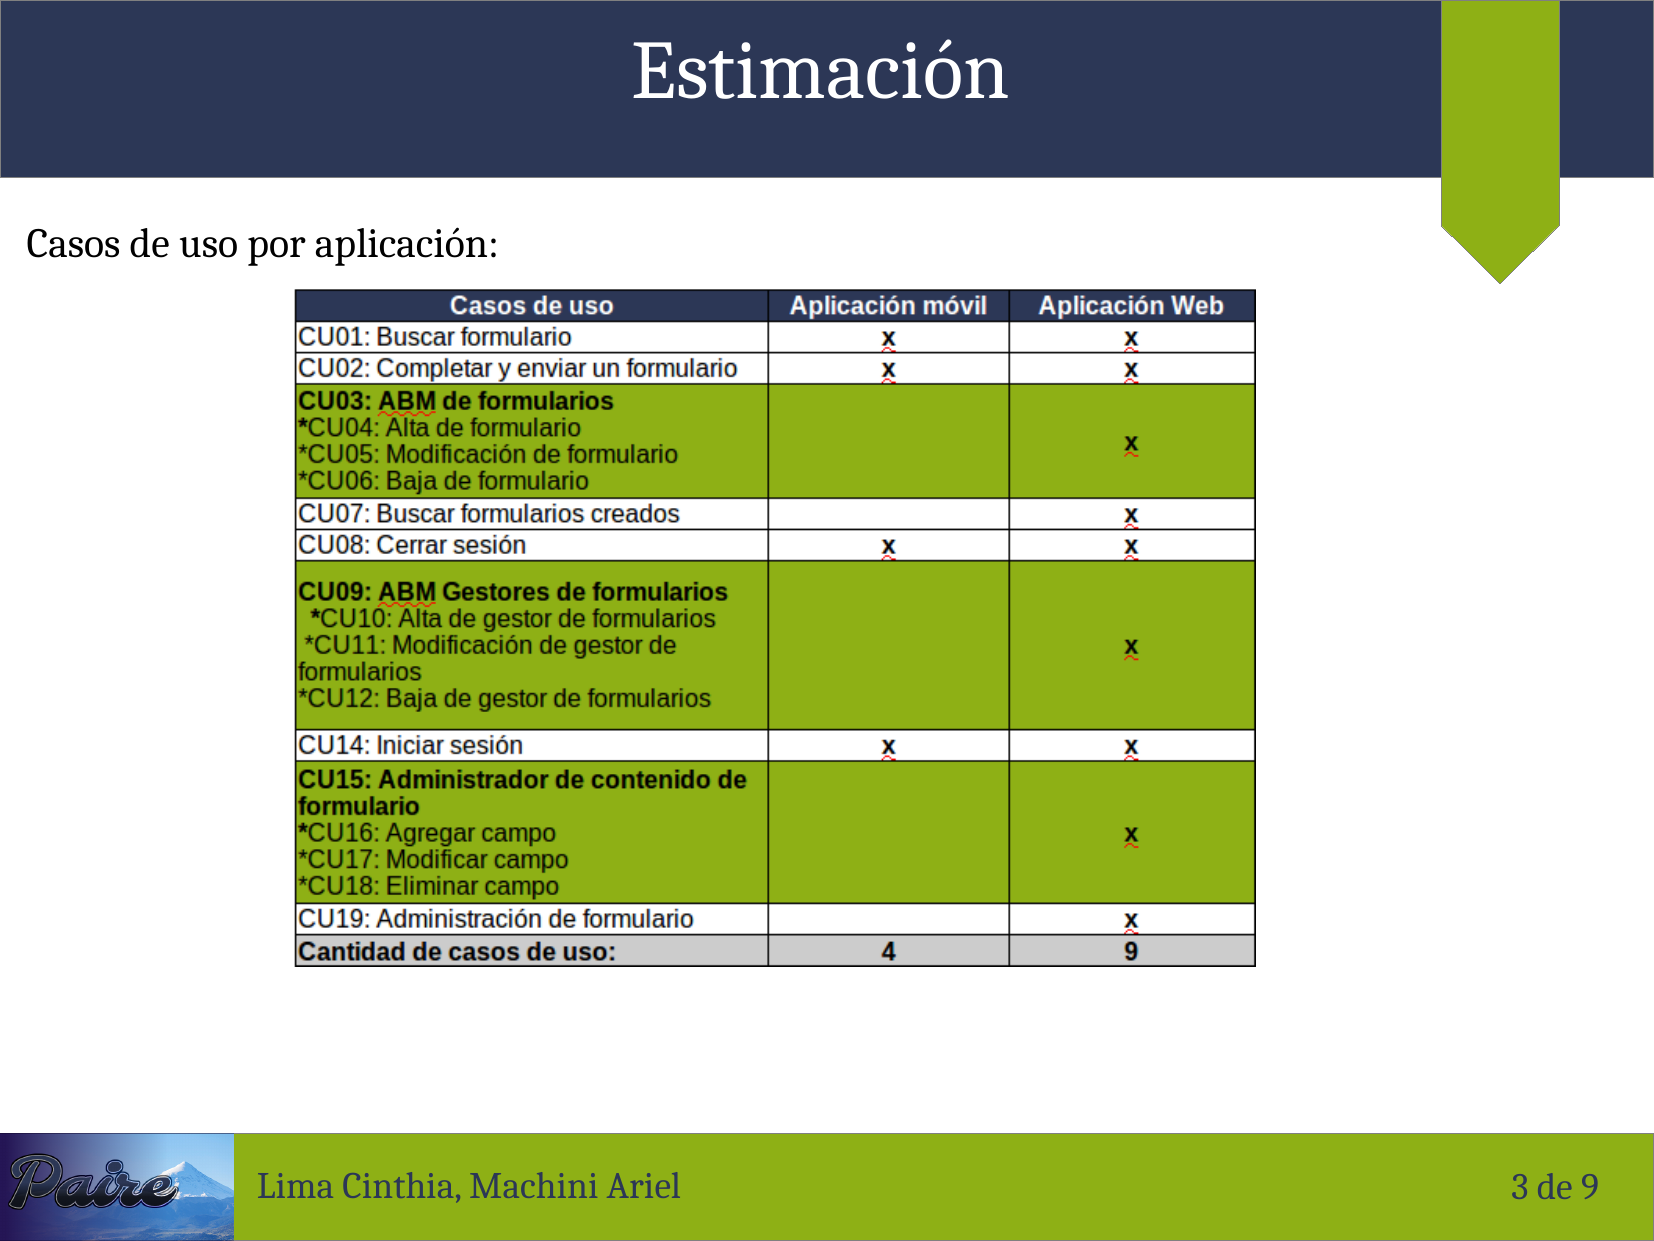

Estimación
Casos de uso por aplicación:
Lima Cinthia, Machini Ariel
 de 9